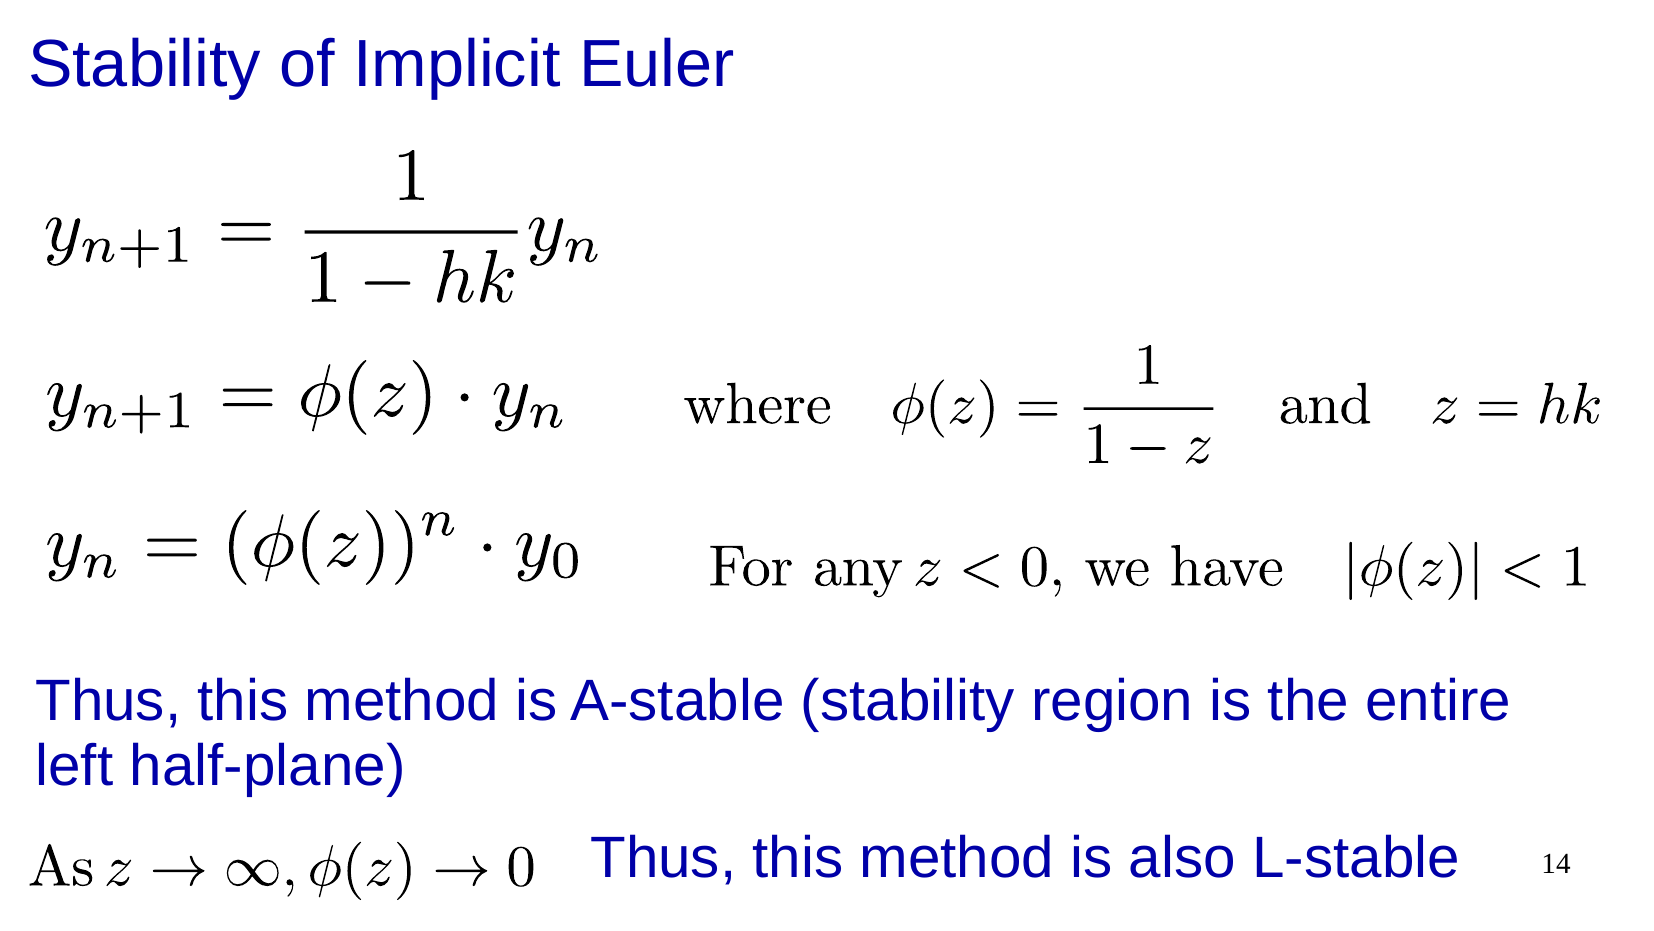

# Stability of Implicit Euler
Thus, this method is A-stable (stability region is the entire left half-plane)
Thus, this method is also L-stable
14